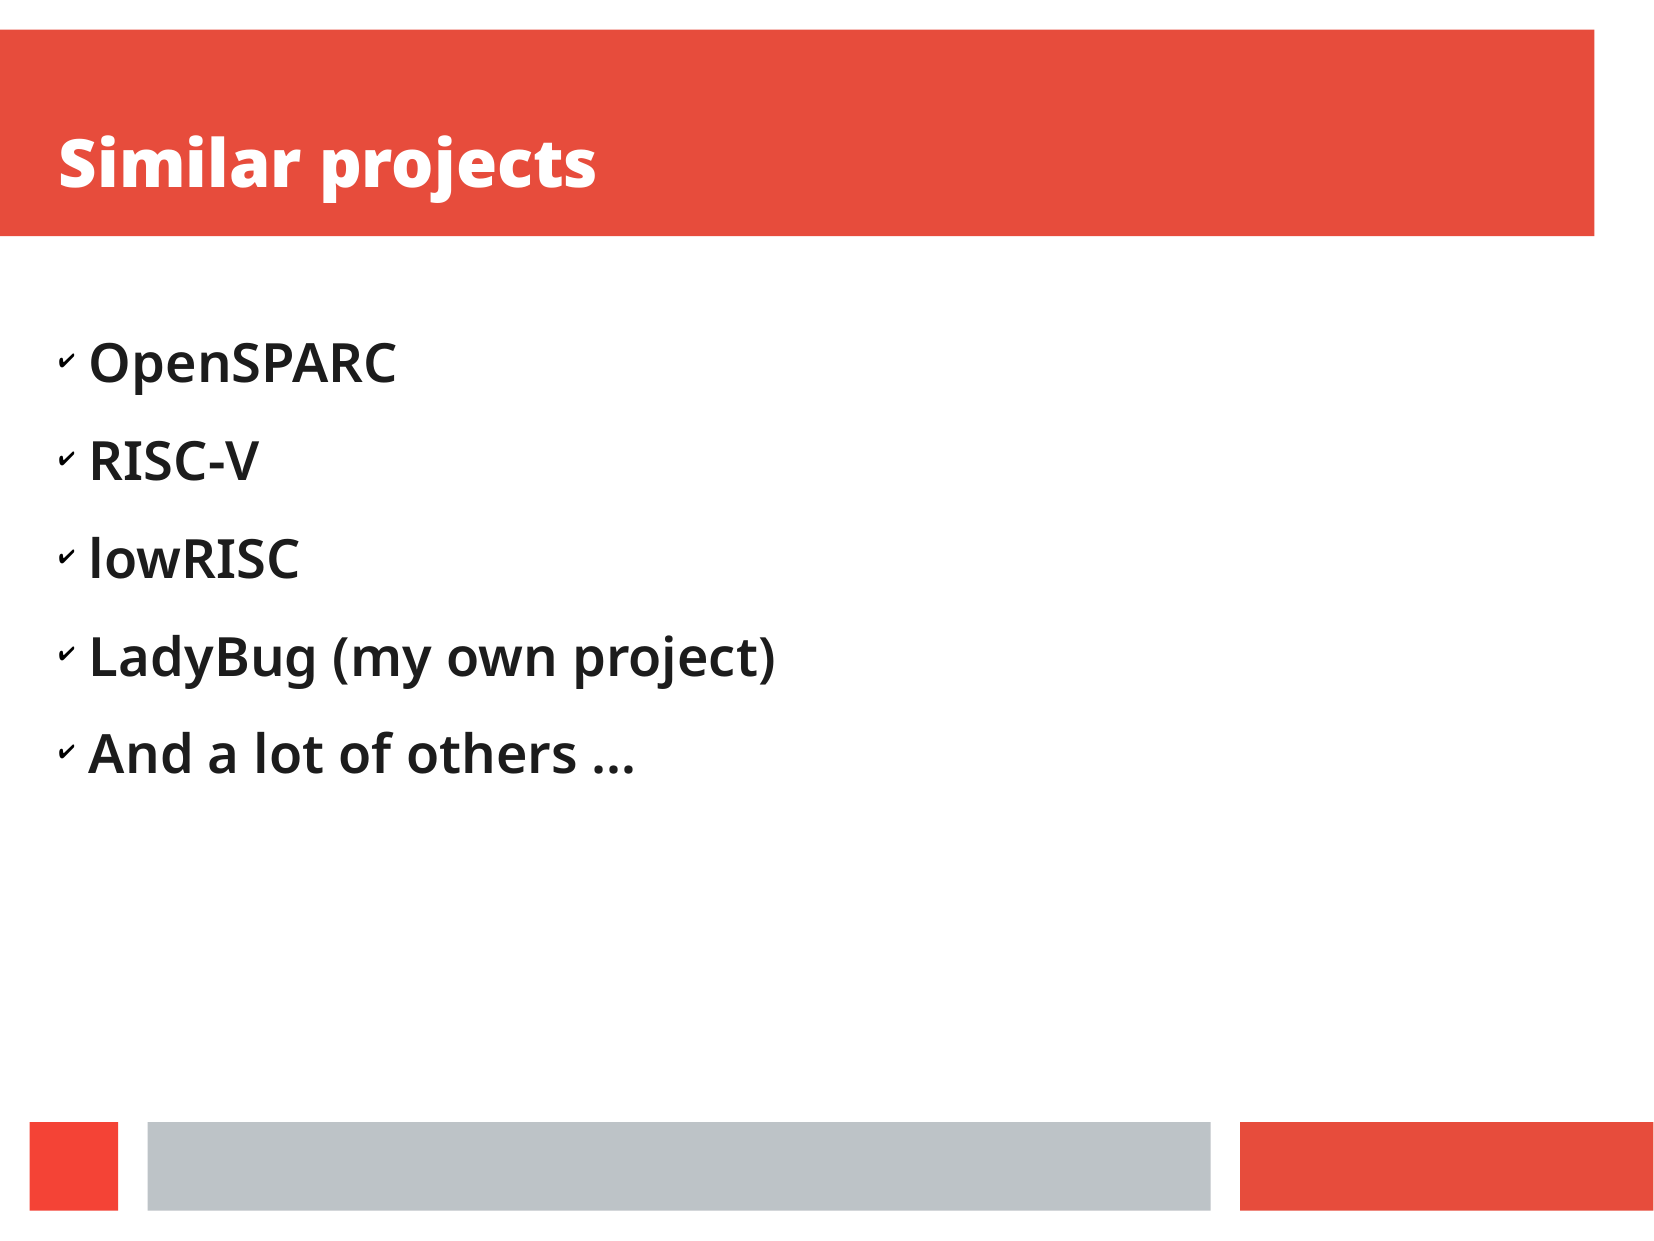

# Similar projects
 OpenSPARC
 RISC-V
 lowRISC
 LadyBug (my own project)
 And a lot of others …